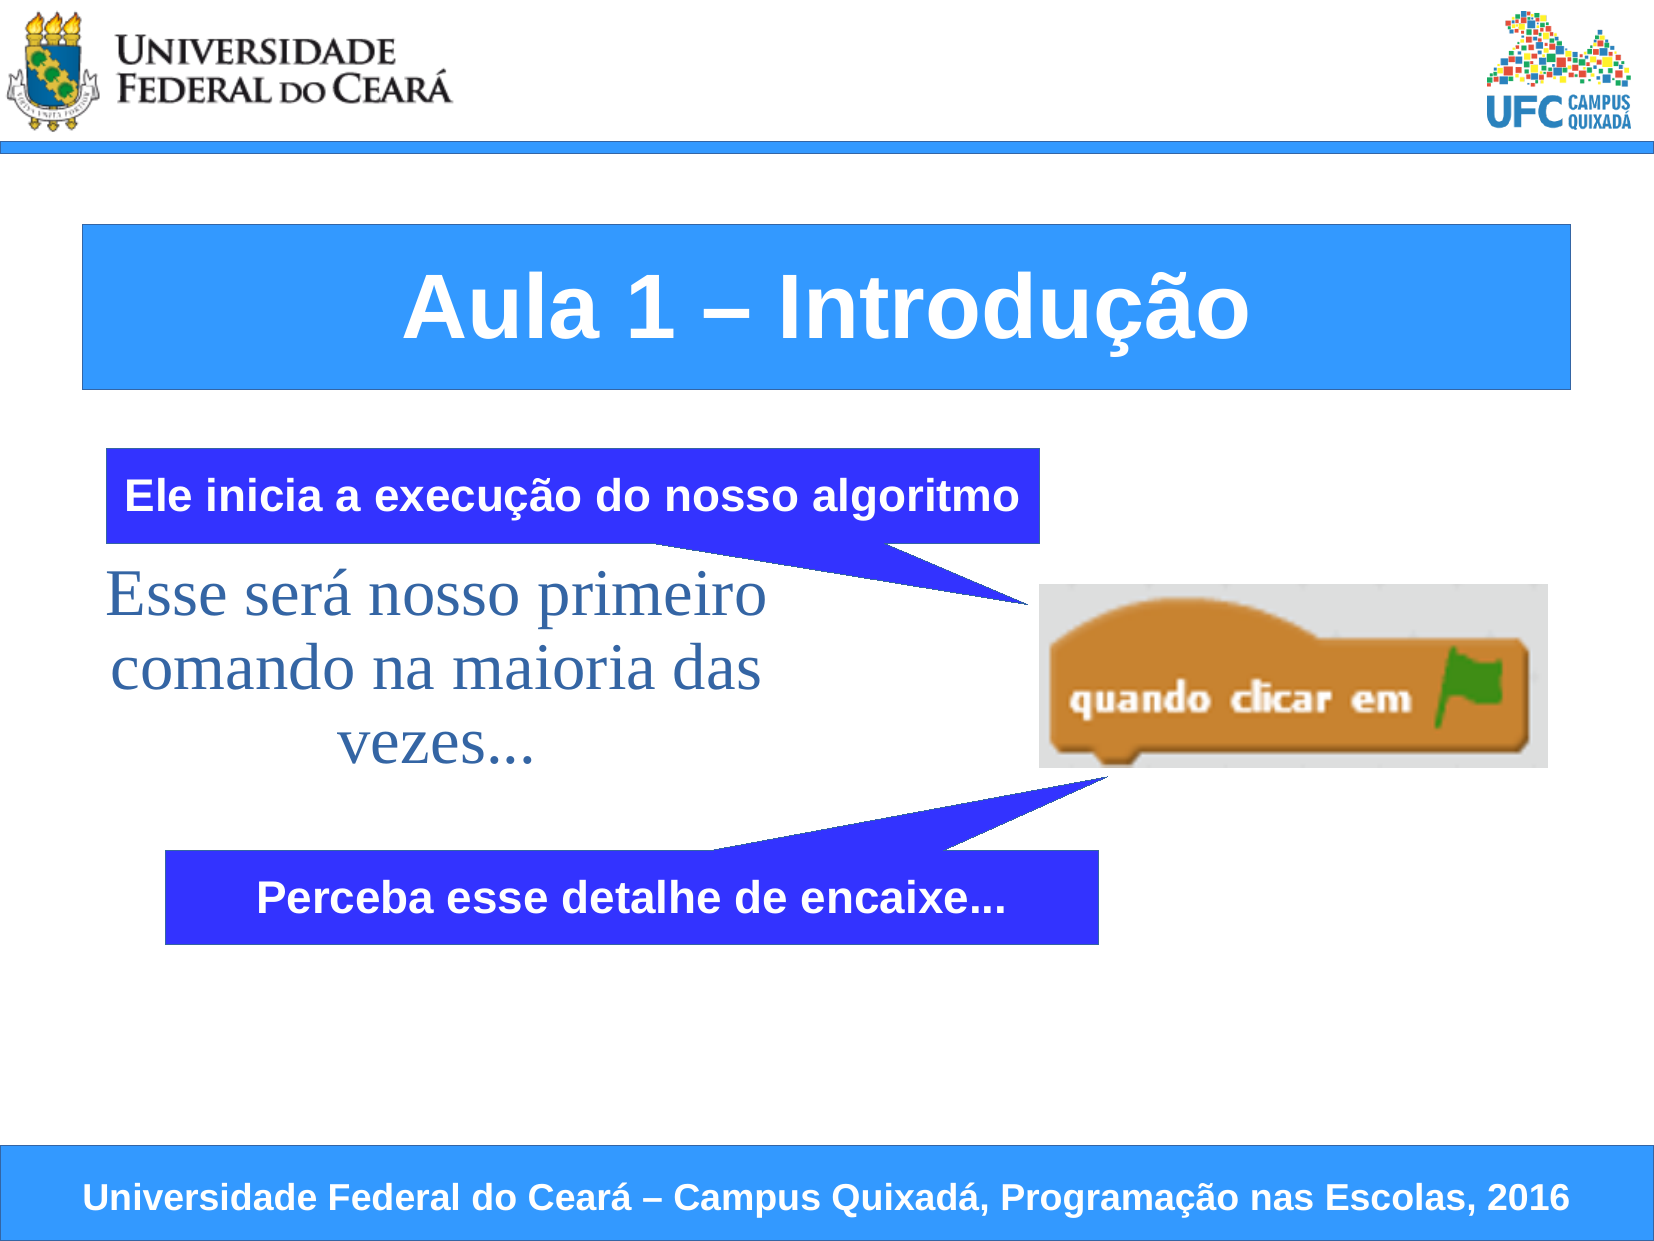

Aula 1 – Introdução
# Esse será nosso primeiro comando na maioria das vezes...
Ele inicia a execução do nosso algoritmo
Perceba esse detalhe de encaixe...
Universidade Federal do Ceará – Campus Quixadá, Programação nas Escolas, 2016